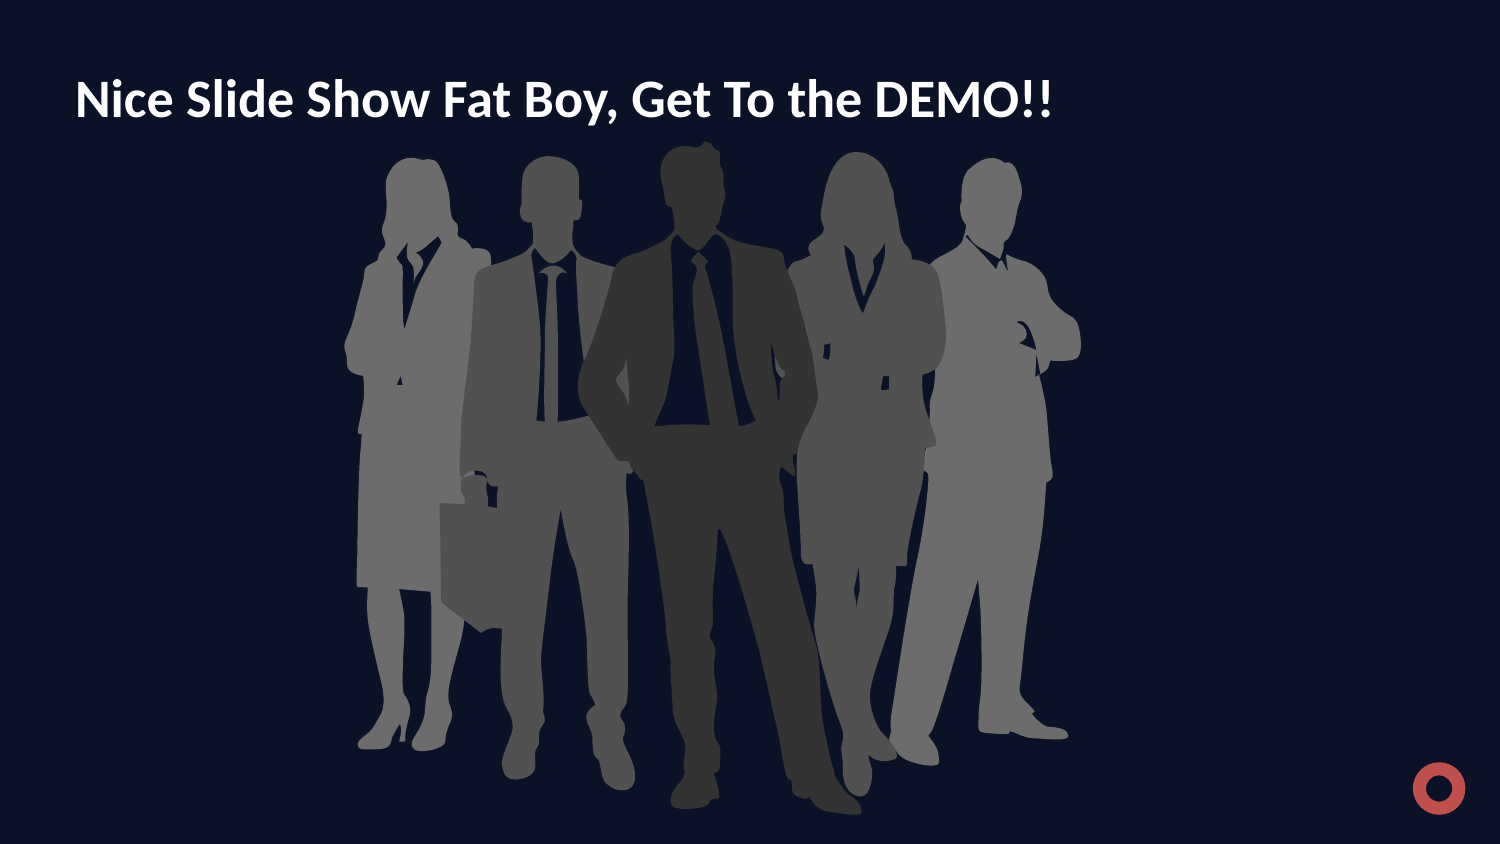

# Nice Slide Show Fat Boy, Get To the DEMO!!